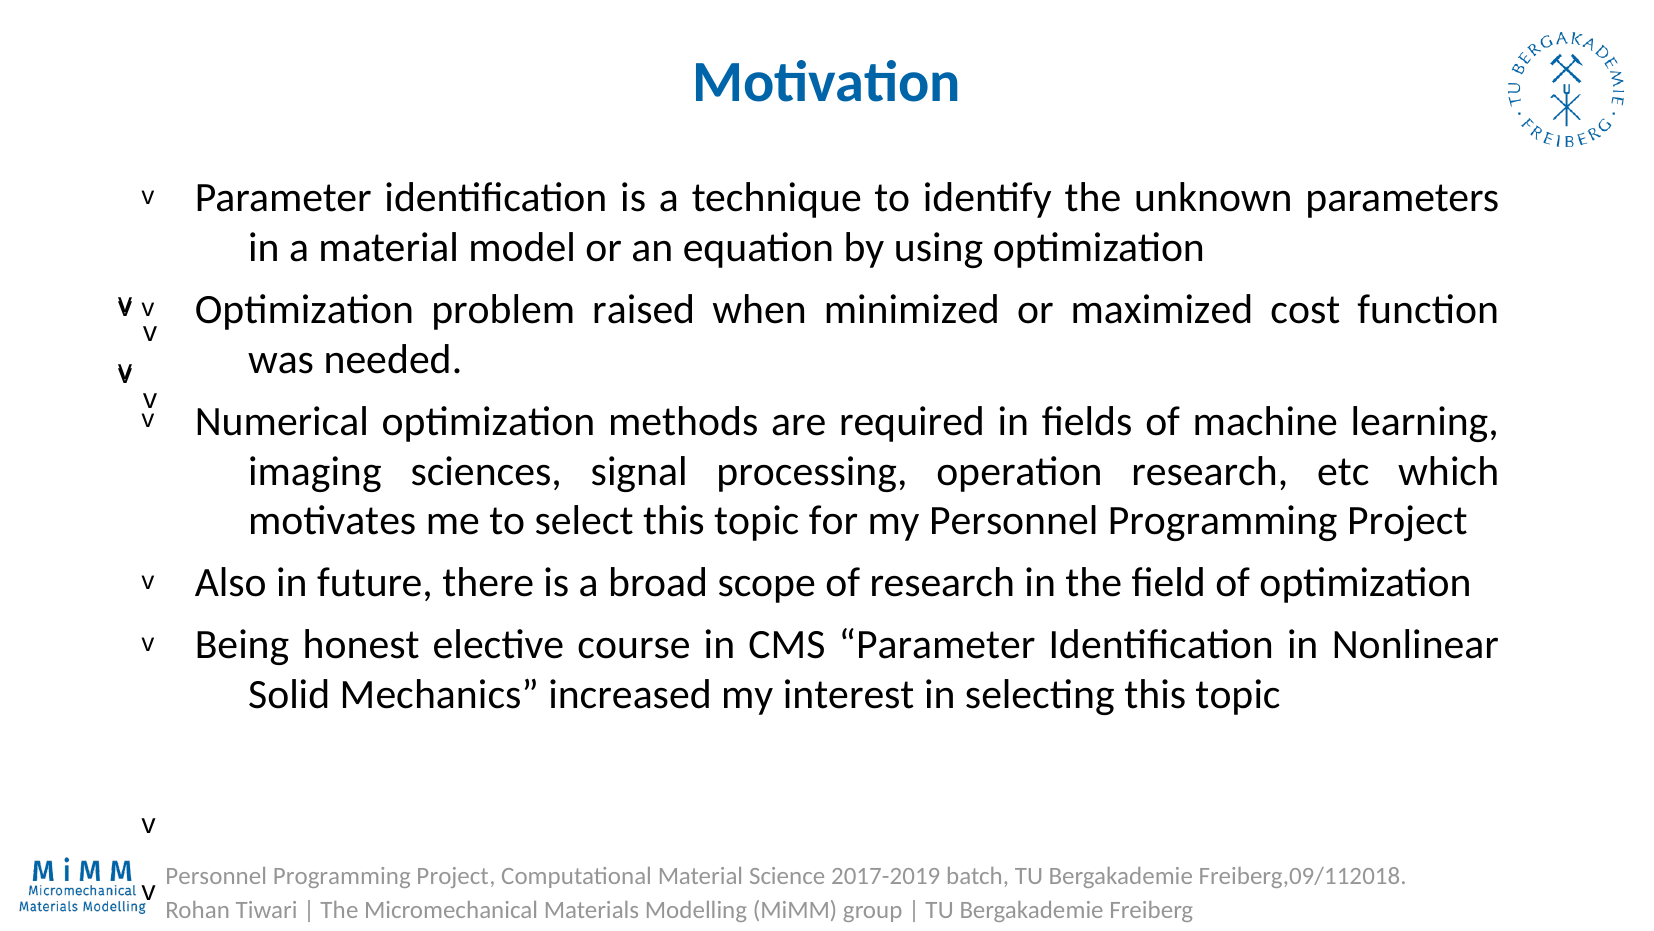

Motivation
Parameter identification is a technique to identify the unknown parameters in a material model or an equation by using optimization
Optimization problem raised when minimized or maximized cost function was needed.
Numerical optimization methods are required in fields of machine learning, imaging sciences, signal processing, operation research, etc which motivates me to select this topic for my Personnel Programming Project
Also in future, there is a broad scope of research in the field of optimization
Being honest elective course in CMS “Parameter Identification in Nonlinear Solid Mechanics” increased my interest in selecting this topic
Personnel Programming Project, Computational Material Science 2017-2019 batch, TU Bergakademie Freiberg,09/112018.
Rohan Tiwari | The Micromechanical Materials Modelling (MiMM) group | TU Bergakademie Freiberg